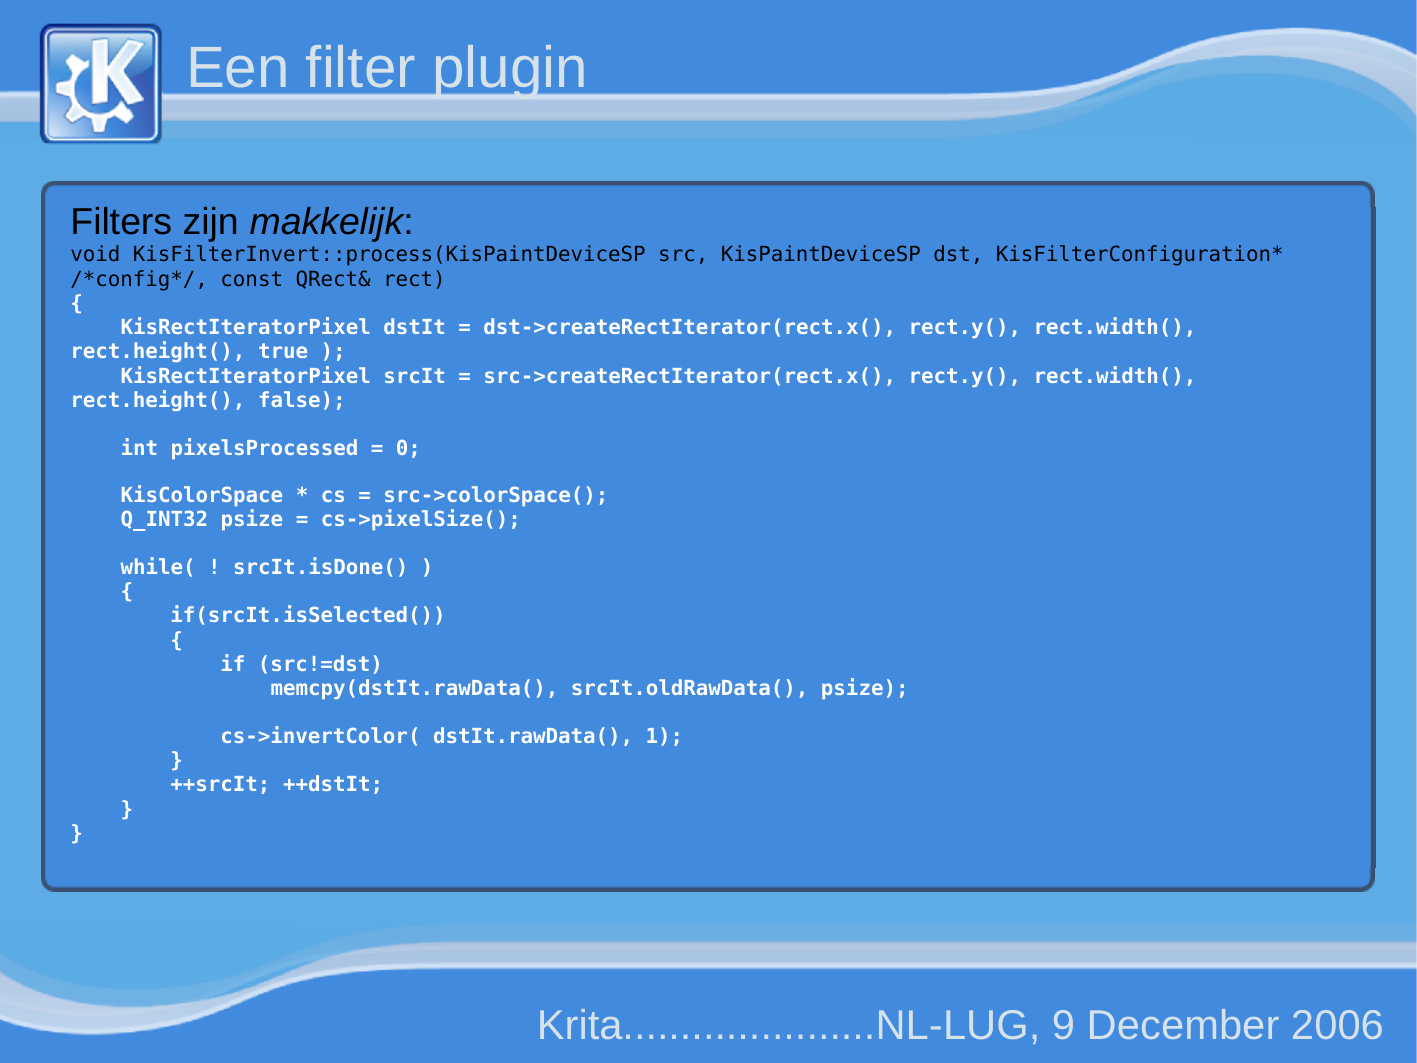

Een filter plugin
Filters zijn makkelijk:
void KisFilterInvert::process(KisPaintDeviceSP src, KisPaintDeviceSP dst, KisFilterConfiguration* /*config*/, const QRect& rect)
{
 KisRectIteratorPixel dstIt = dst->createRectIterator(rect.x(), rect.y(), rect.width(), rect.height(), true );
 KisRectIteratorPixel srcIt = src->createRectIterator(rect.x(), rect.y(), rect.width(), rect.height(), false);
 int pixelsProcessed = 0;
 KisColorSpace * cs = src->colorSpace();
 Q_INT32 psize = cs->pixelSize();
 while( ! srcIt.isDone() )
 {
 if(srcIt.isSelected())
 {
 if (src!=dst)
 memcpy(dstIt.rawData(), srcIt.oldRawData(), psize);
 cs->invertColor( dstIt.rawData(), 1);
 }
 ++srcIt; ++dstIt;
 }
}